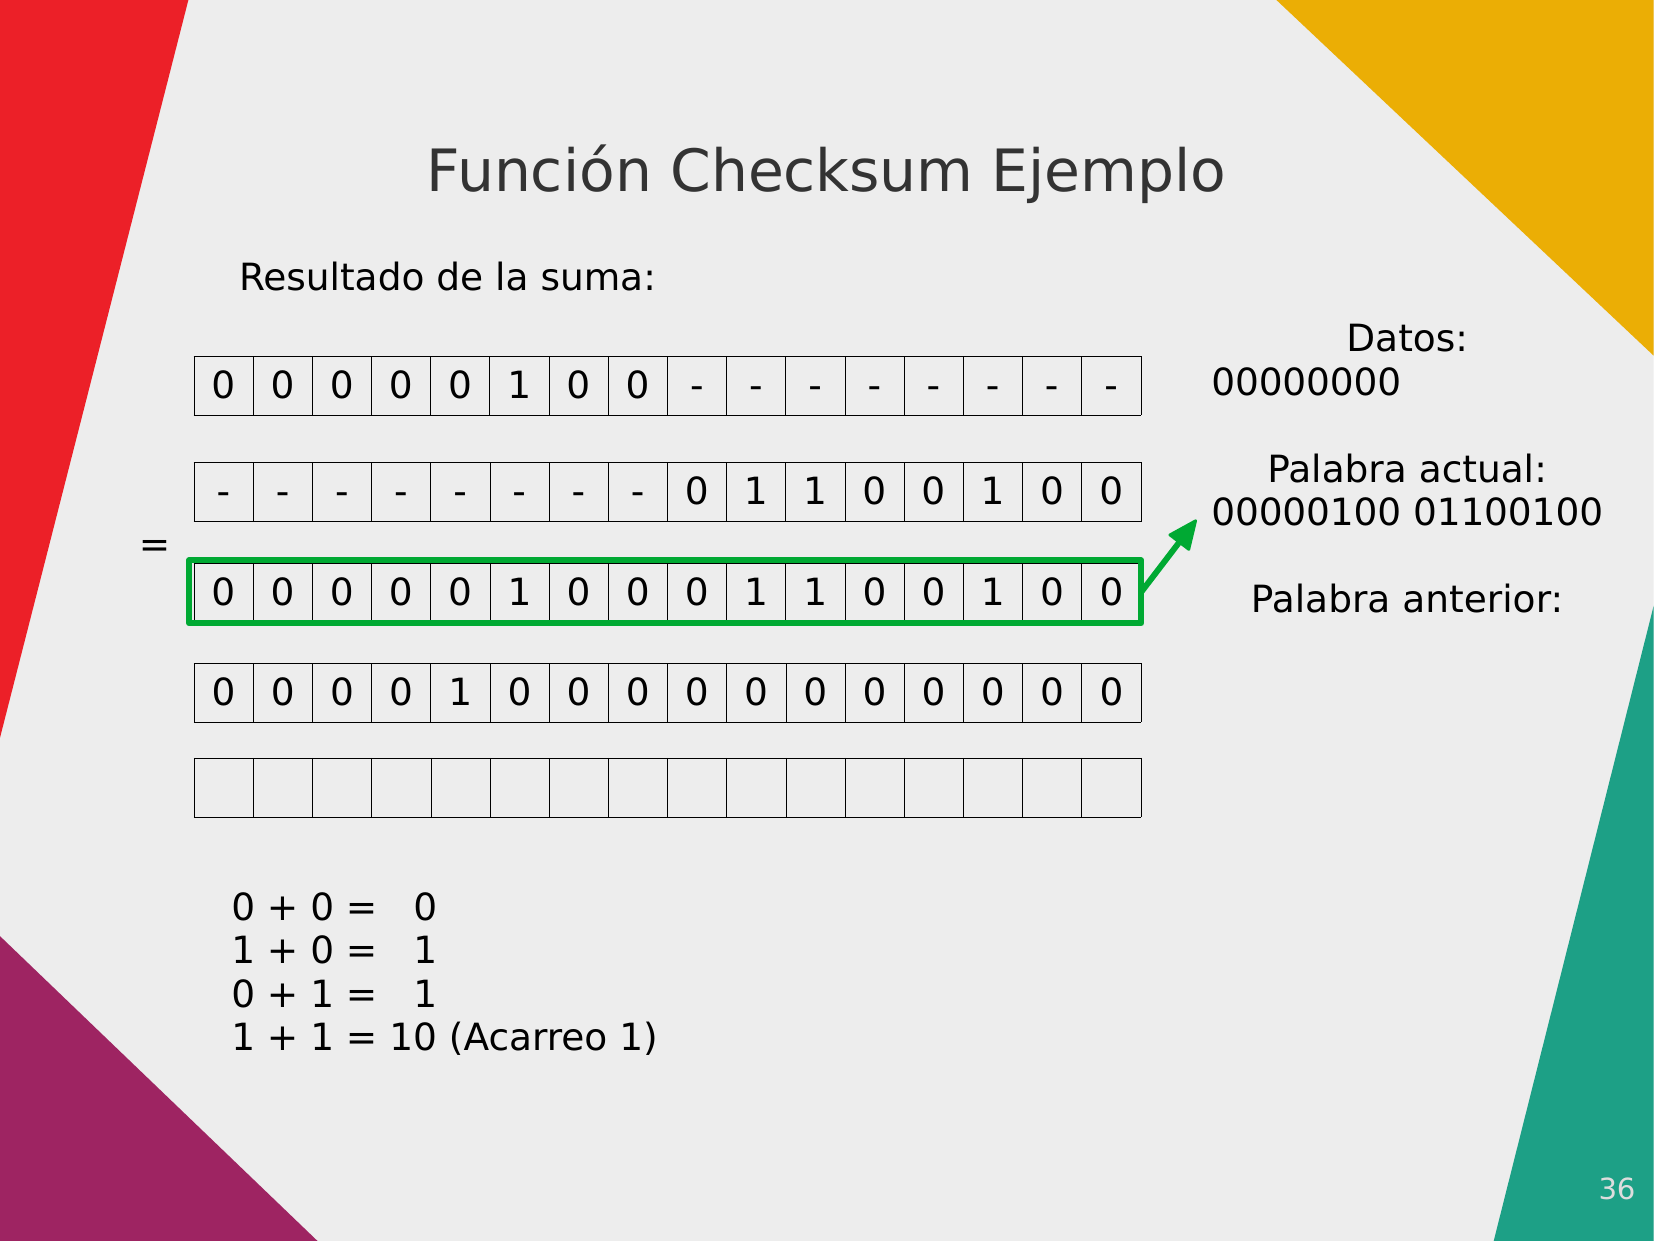

# Función Checksum Ejemplo
Resultado de la suma:
Datos:
00000000
Palabra actual:
00000100 01100100
Palabra anterior:
| 0 | 0 | 0 | 0 | 0 | 1 | 0 | 0 | - | - | - | - | - | - | - | - |
| --- | --- | --- | --- | --- | --- | --- | --- | --- | --- | --- | --- | --- | --- | --- | --- |
| - | - | - | - | - | - | - | - | 0 | 1 | 1 | 0 | 0 | 1 | 0 | 0 |
| --- | --- | --- | --- | --- | --- | --- | --- | --- | --- | --- | --- | --- | --- | --- | --- |
=
| 0 | 0 | 0 | 0 | 0 | 1 | 0 | 0 | 0 | 1 | 1 | 0 | 0 | 1 | 0 | 0 |
| --- | --- | --- | --- | --- | --- | --- | --- | --- | --- | --- | --- | --- | --- | --- | --- |
| 0 | 0 | 0 | 0 | 1 | 0 | 0 | 0 | 0 | 0 | 0 | 0 | 0 | 0 | 0 | 0 |
| --- | --- | --- | --- | --- | --- | --- | --- | --- | --- | --- | --- | --- | --- | --- | --- |
| | | | | | | | | | | | | | | | |
| --- | --- | --- | --- | --- | --- | --- | --- | --- | --- | --- | --- | --- | --- | --- | --- |
0 + 0 = 0
1 + 0 = 1
0 + 1 = 1
1 + 1 = 10 (Acarreo 1)
36